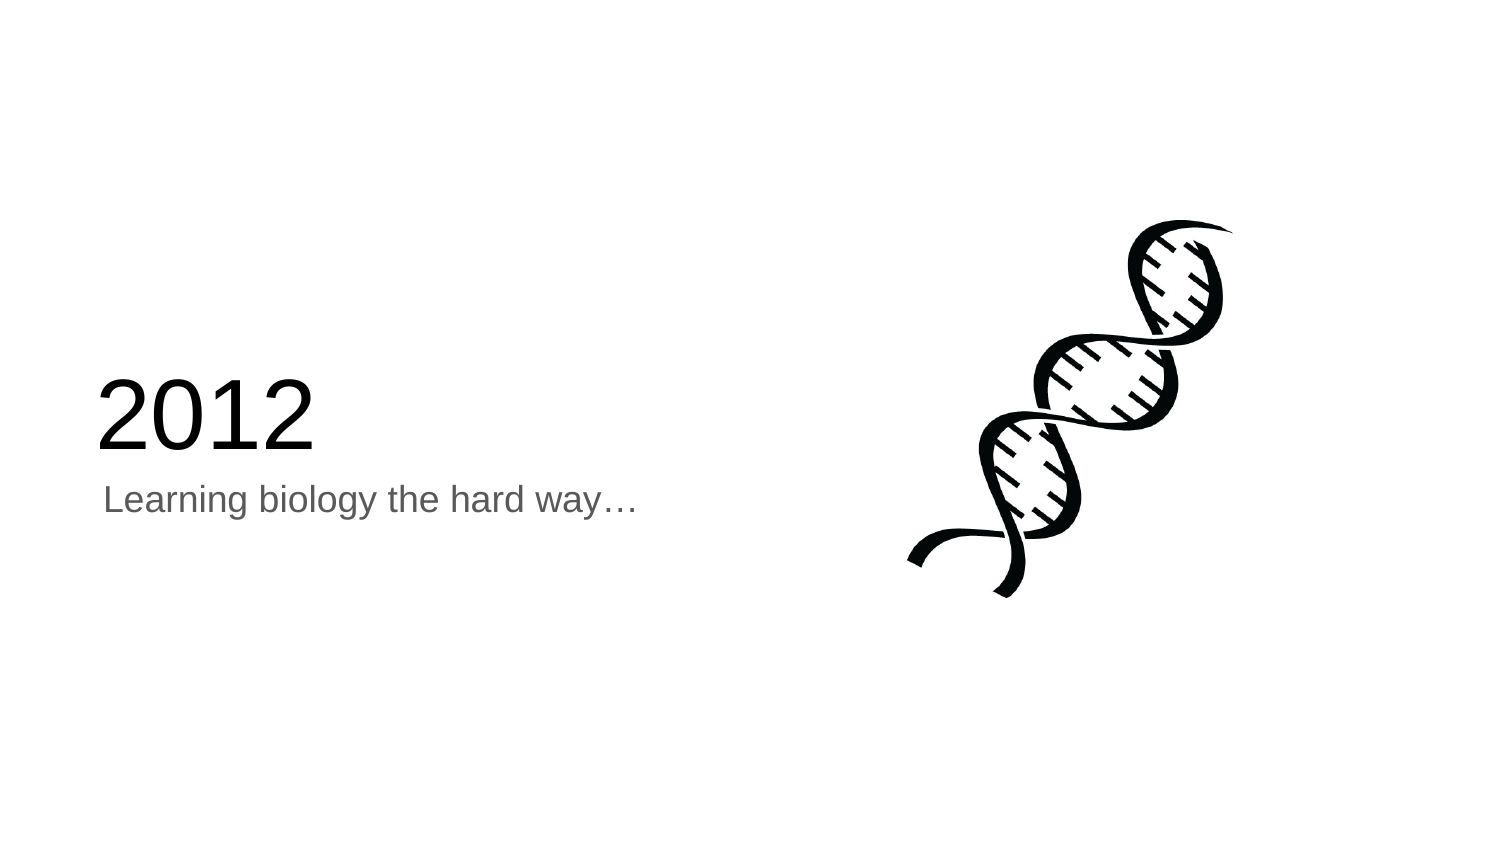

# 2012
Learning biology the hard way…